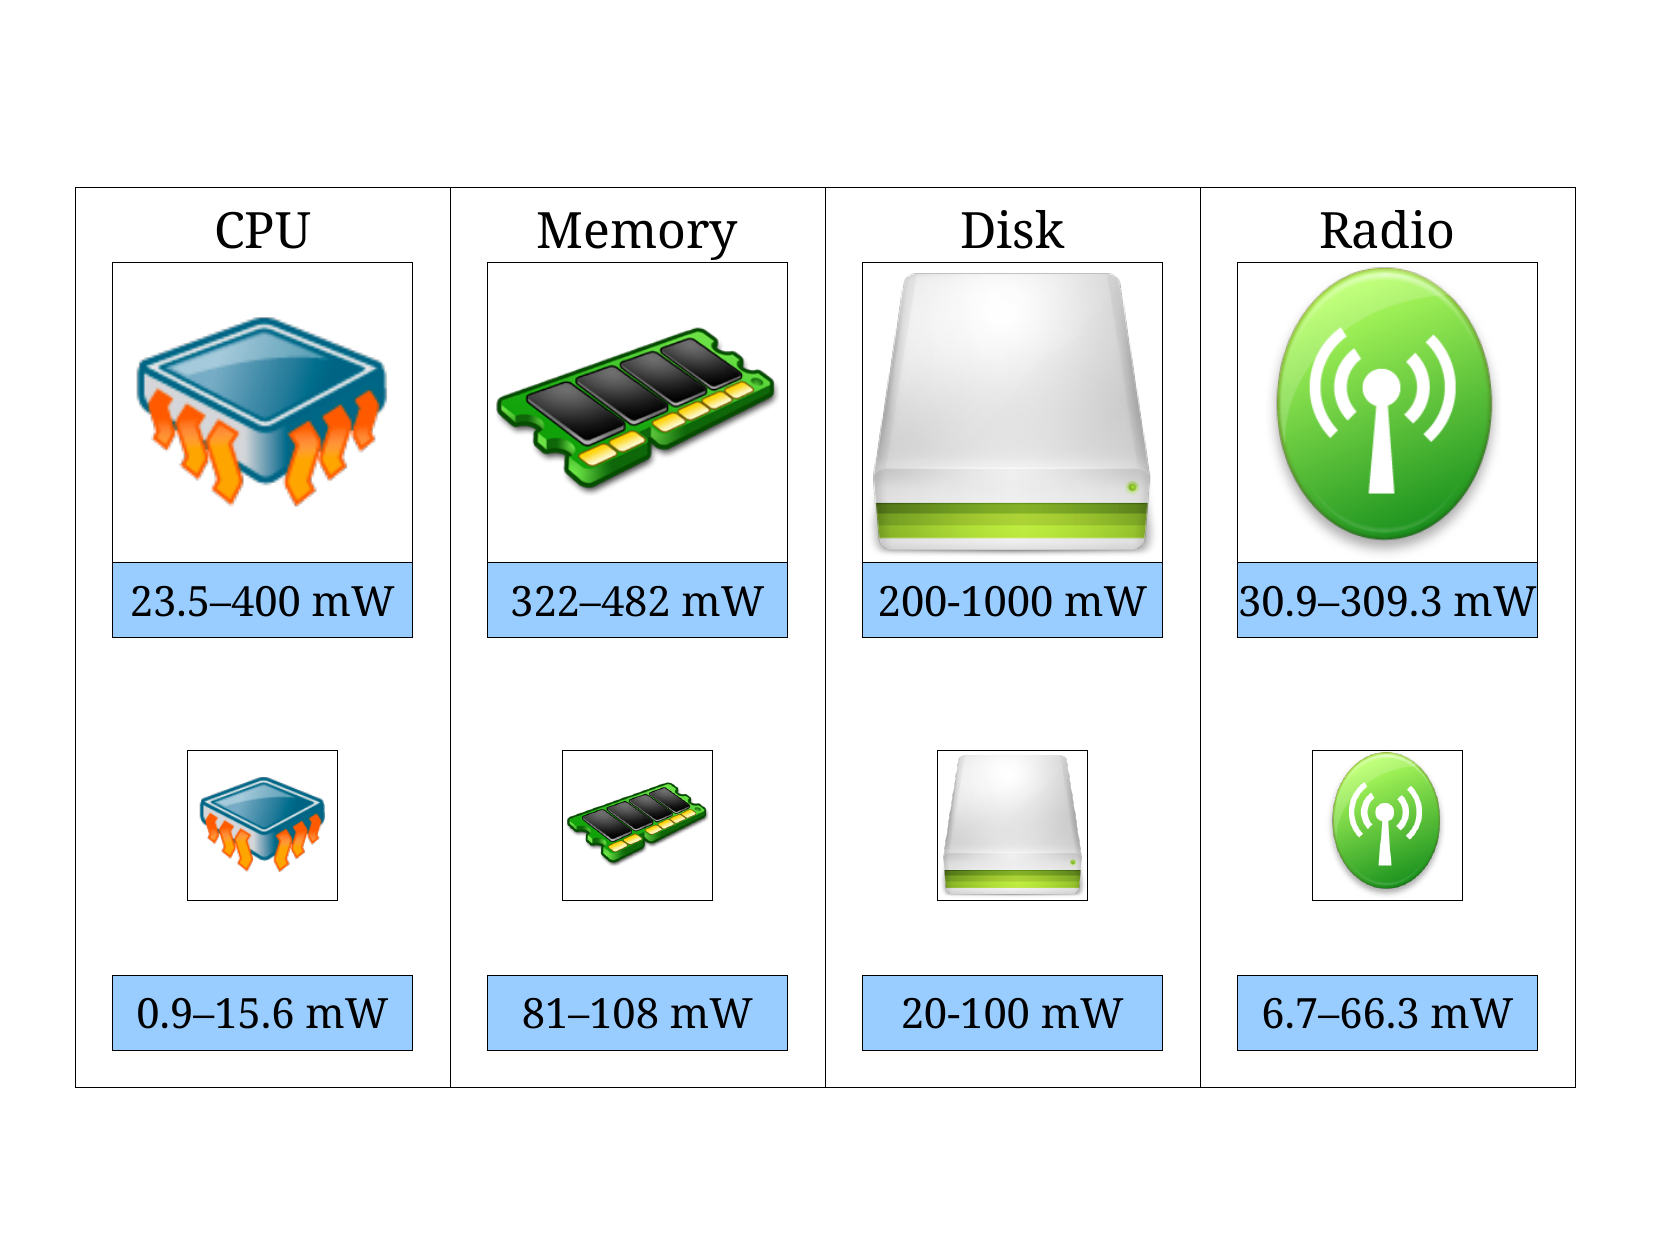

CPU
Memory
Disk
Radio
23.5–400 mW
322–482 mW
200-1000 mW
30.9–309.3 mW
0.9–15.6 mW
81–108 mW
20-100 mW
6.7–66.3 mW